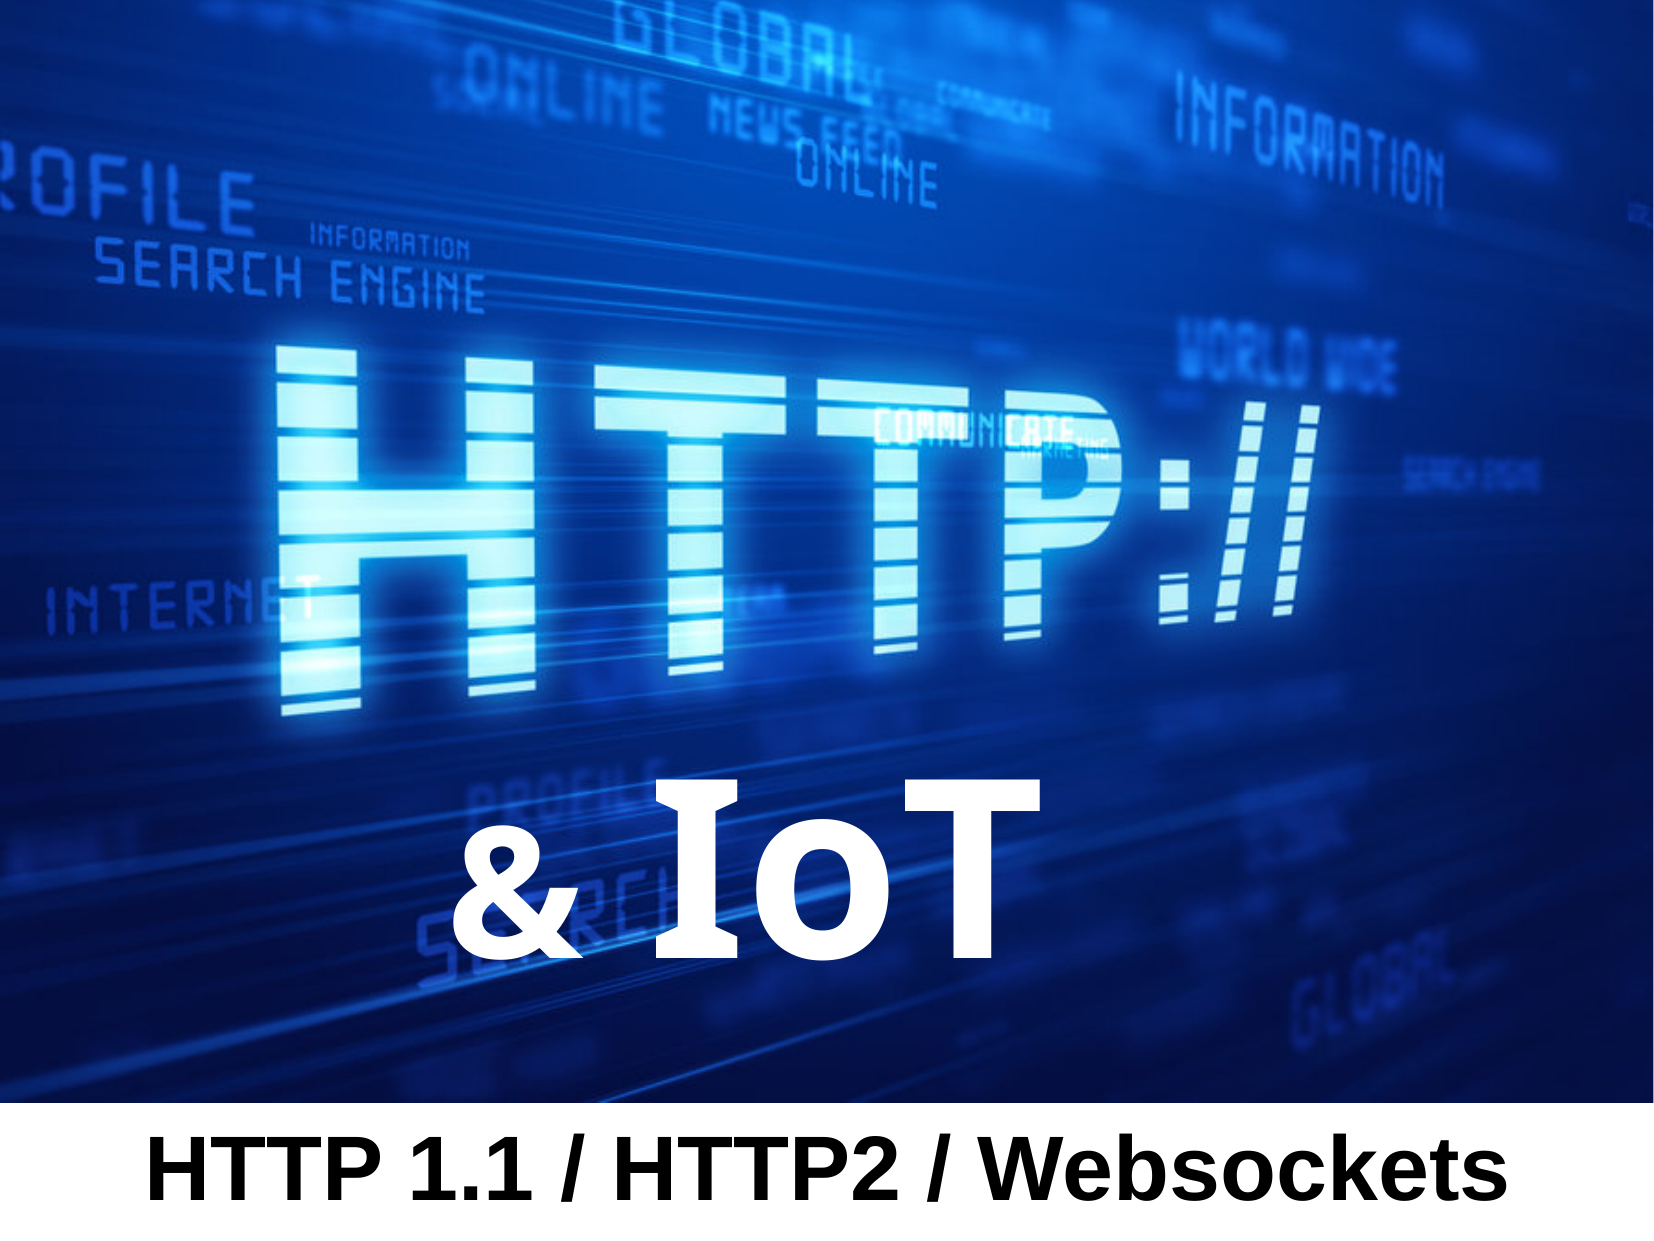

& IoT
HTTP 1.1 / HTTP2 / Websockets